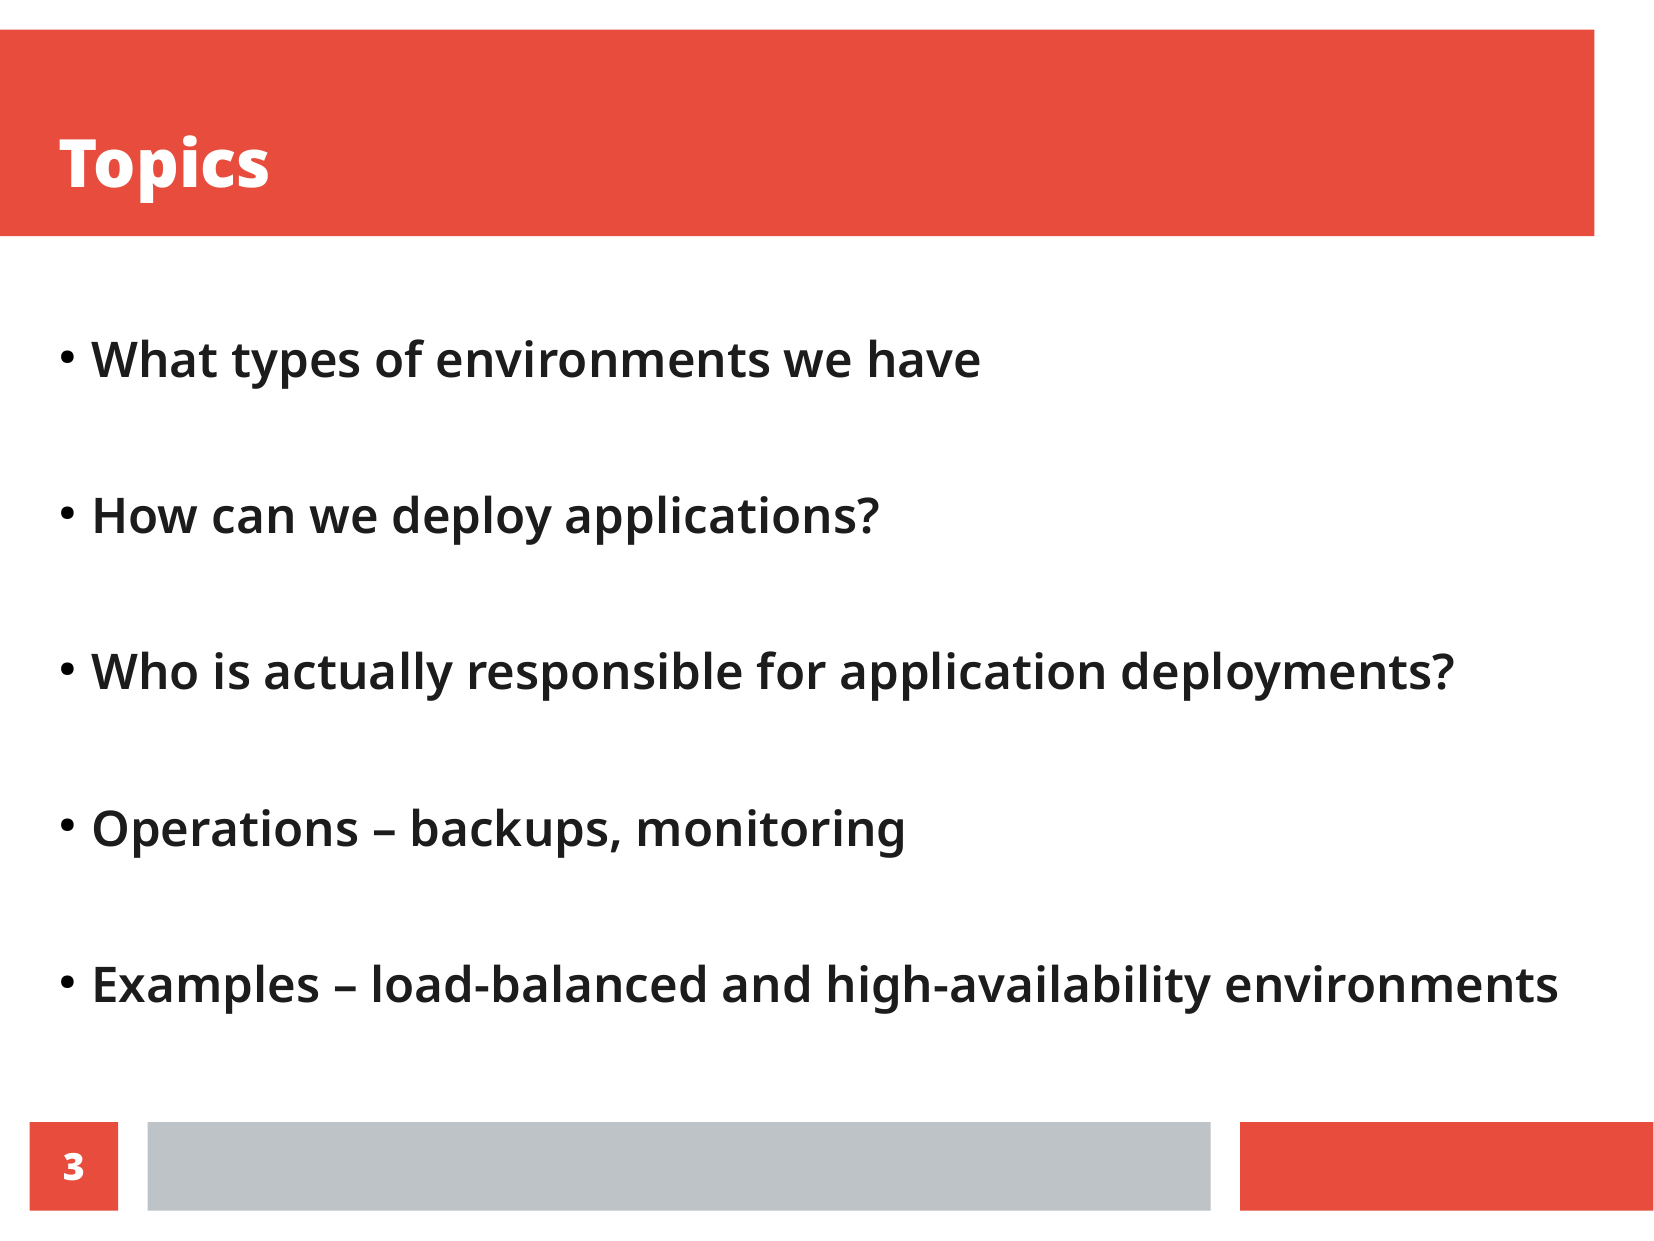

# Topics
What types of environments we have
How can we deploy applications?
Who is actually responsible for application deployments?
Operations – backups, monitoring
Examples – load-balanced and high-availability environments
3